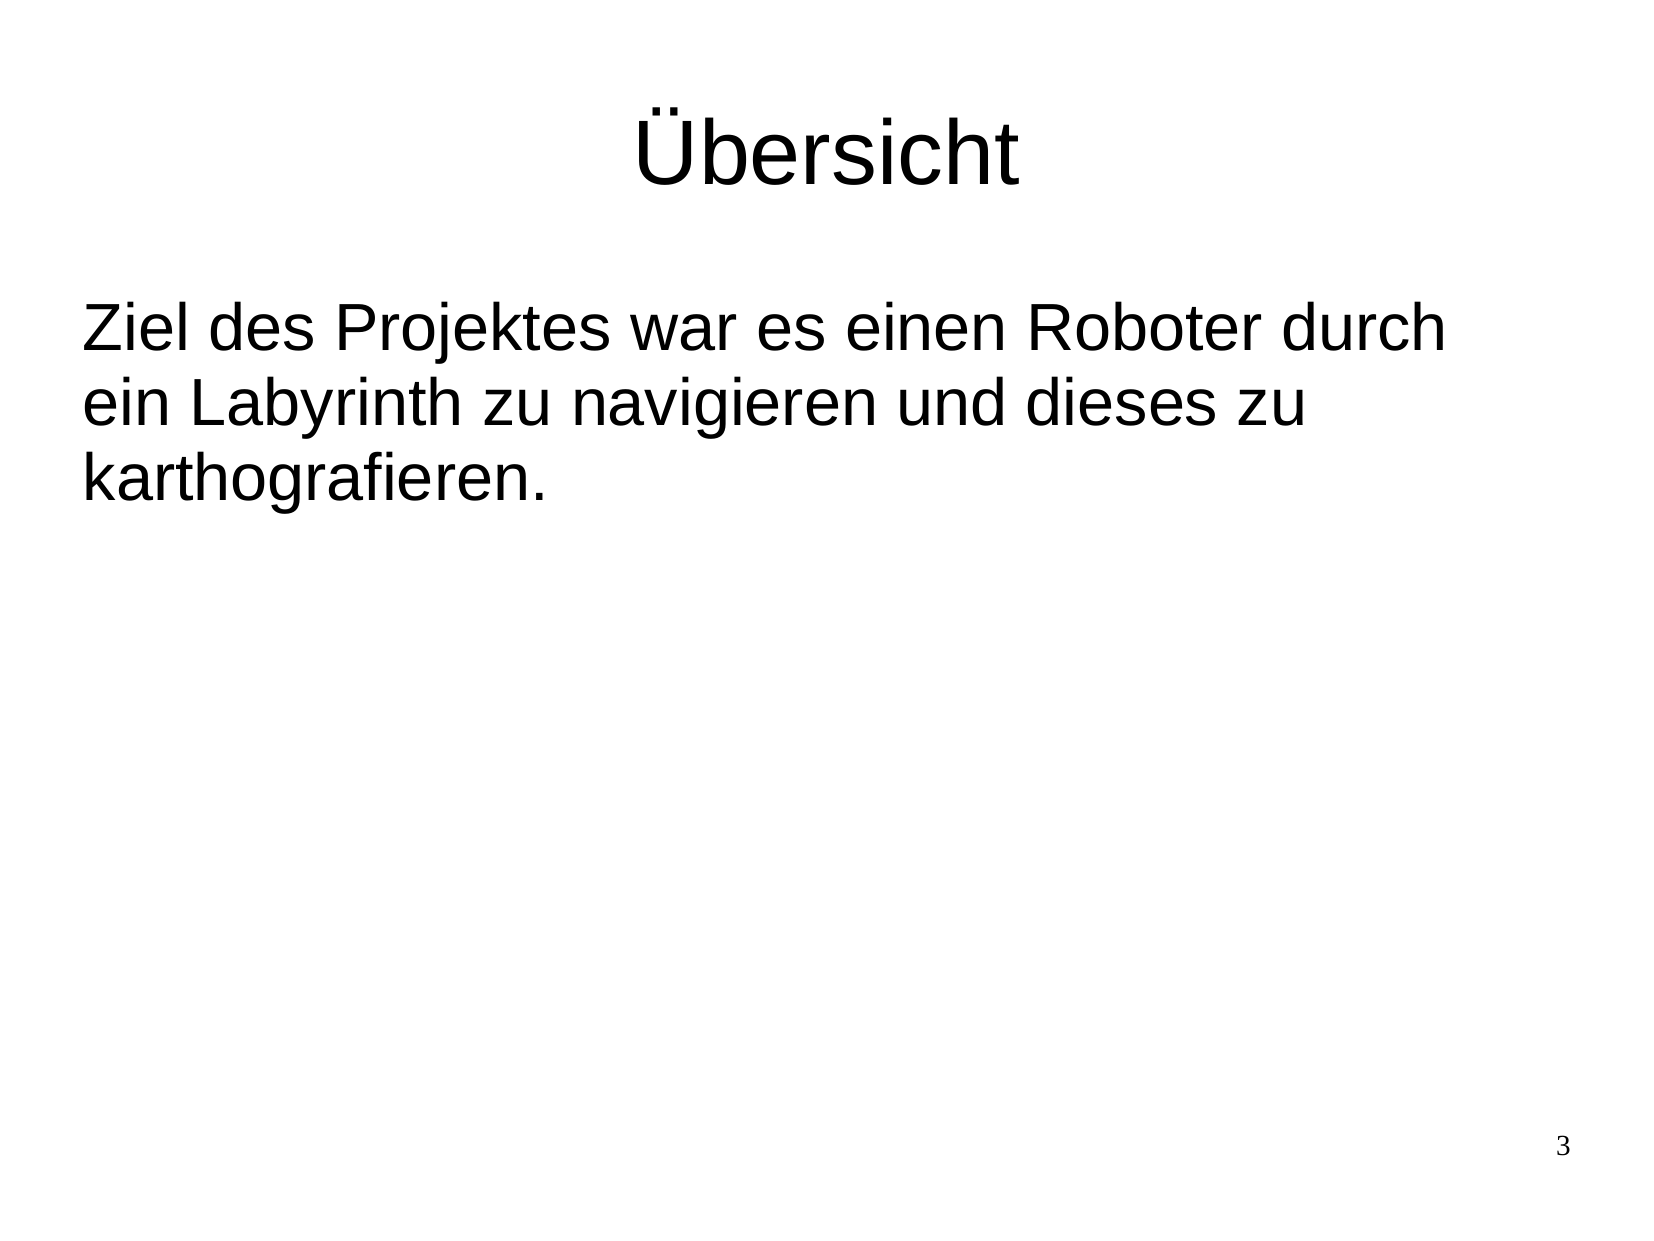

# Übersicht
Ziel des Projektes war es einen Roboter durch ein Labyrinth zu navigieren und dieses zu karthografieren.
3